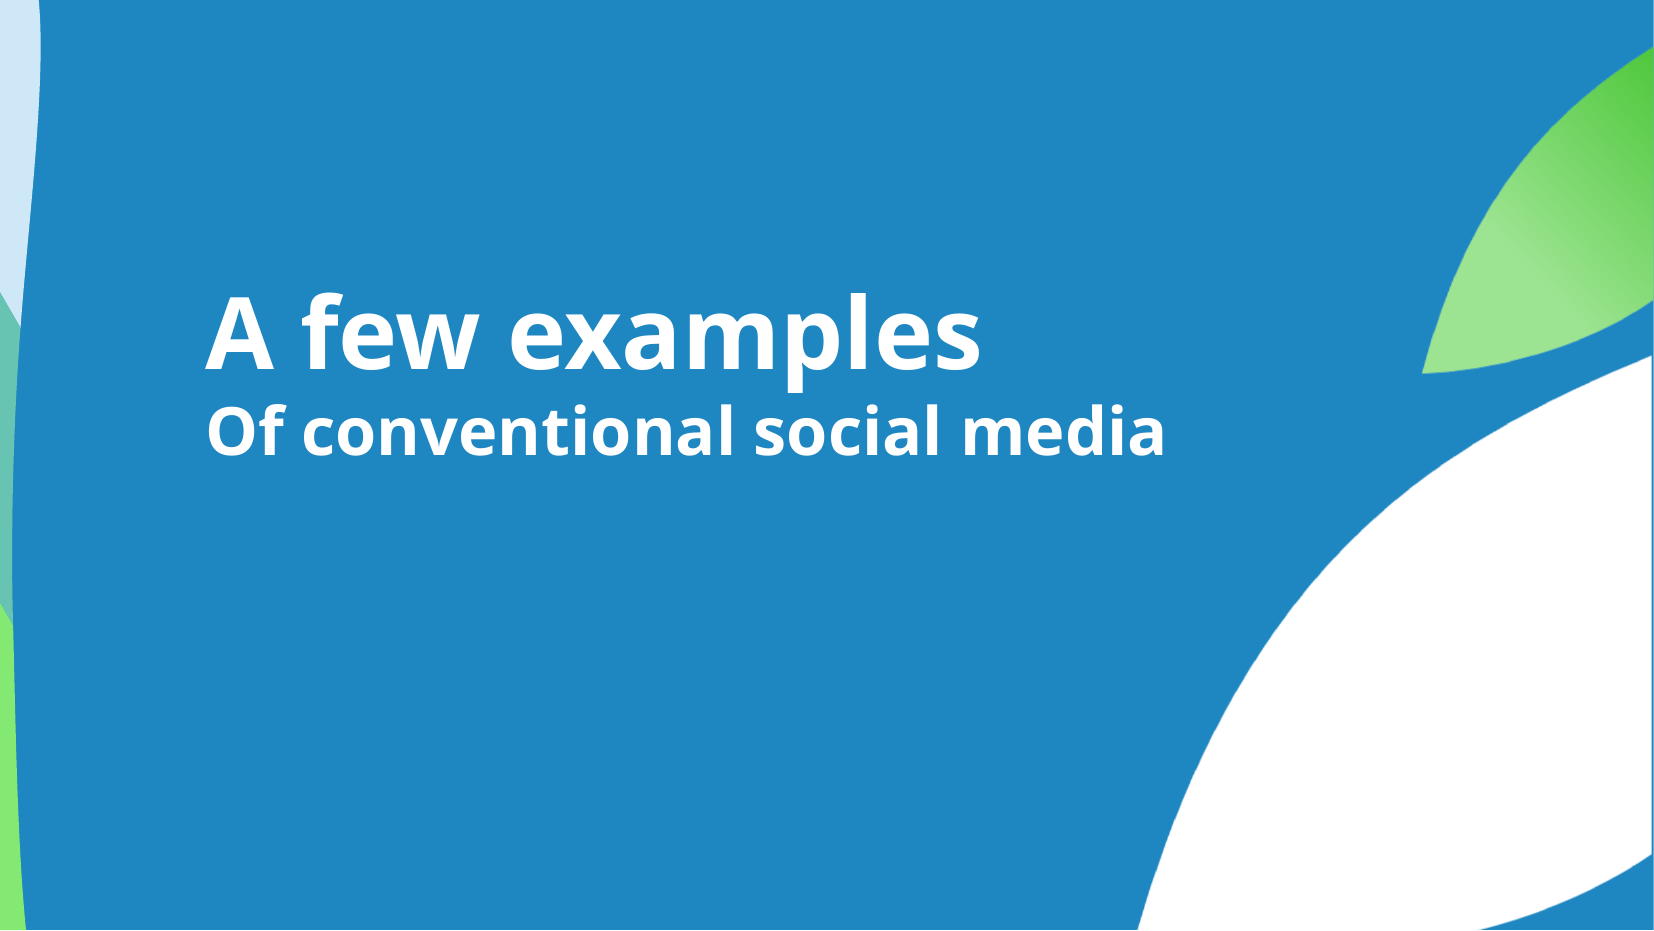

A few examples
Of conventional social media